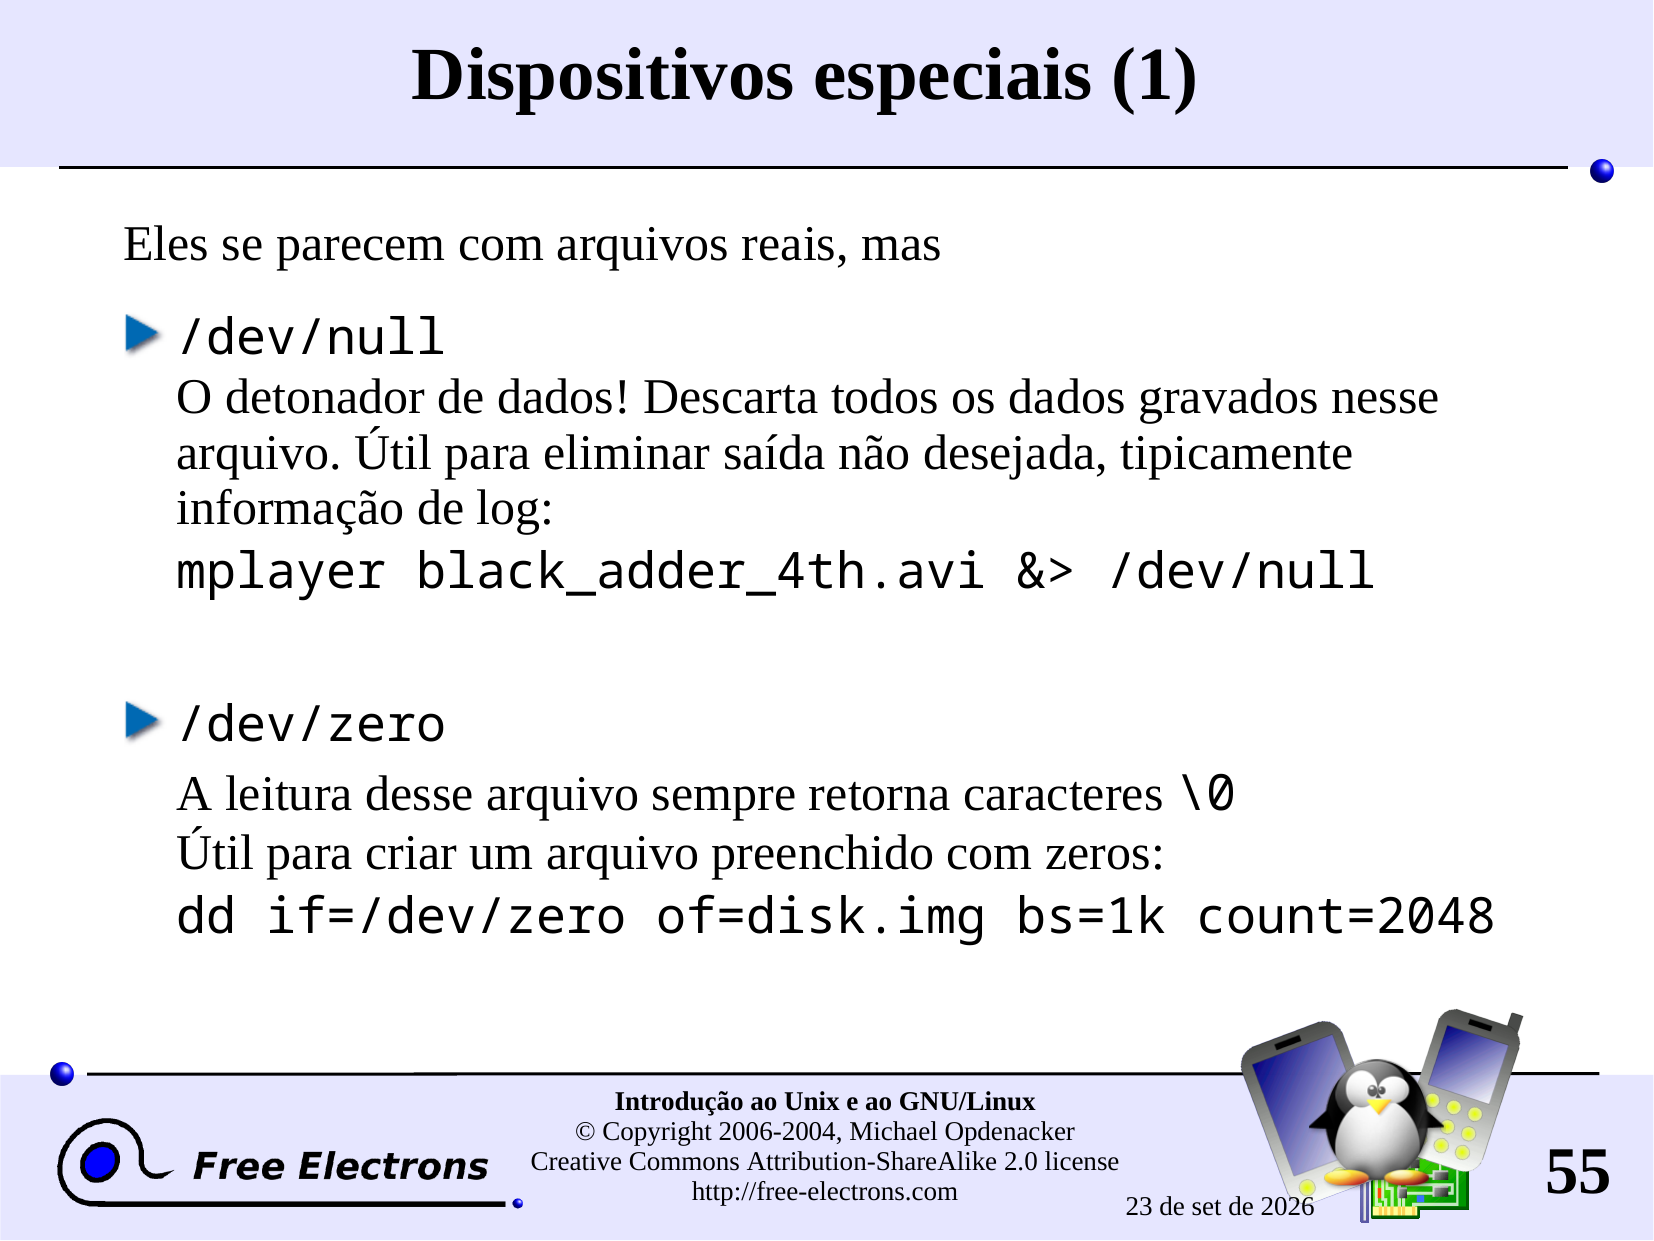

# Dispositivos especiais (1)
Eles se parecem com arquivos reais, mas
/dev/null
O detonador de dados! Descarta todos os dados gravados nesse arquivo. Útil para eliminar saída não desejada, tipicamente informação de log:
mplayer black_adder_4th.avi &> /dev/null
/dev/zero
A leitura desse arquivo sempre retorna caracteres \0
Útil para criar um arquivo preenchido com zeros:
dd if=/dev/zero of=disk.img bs=1k count=2048